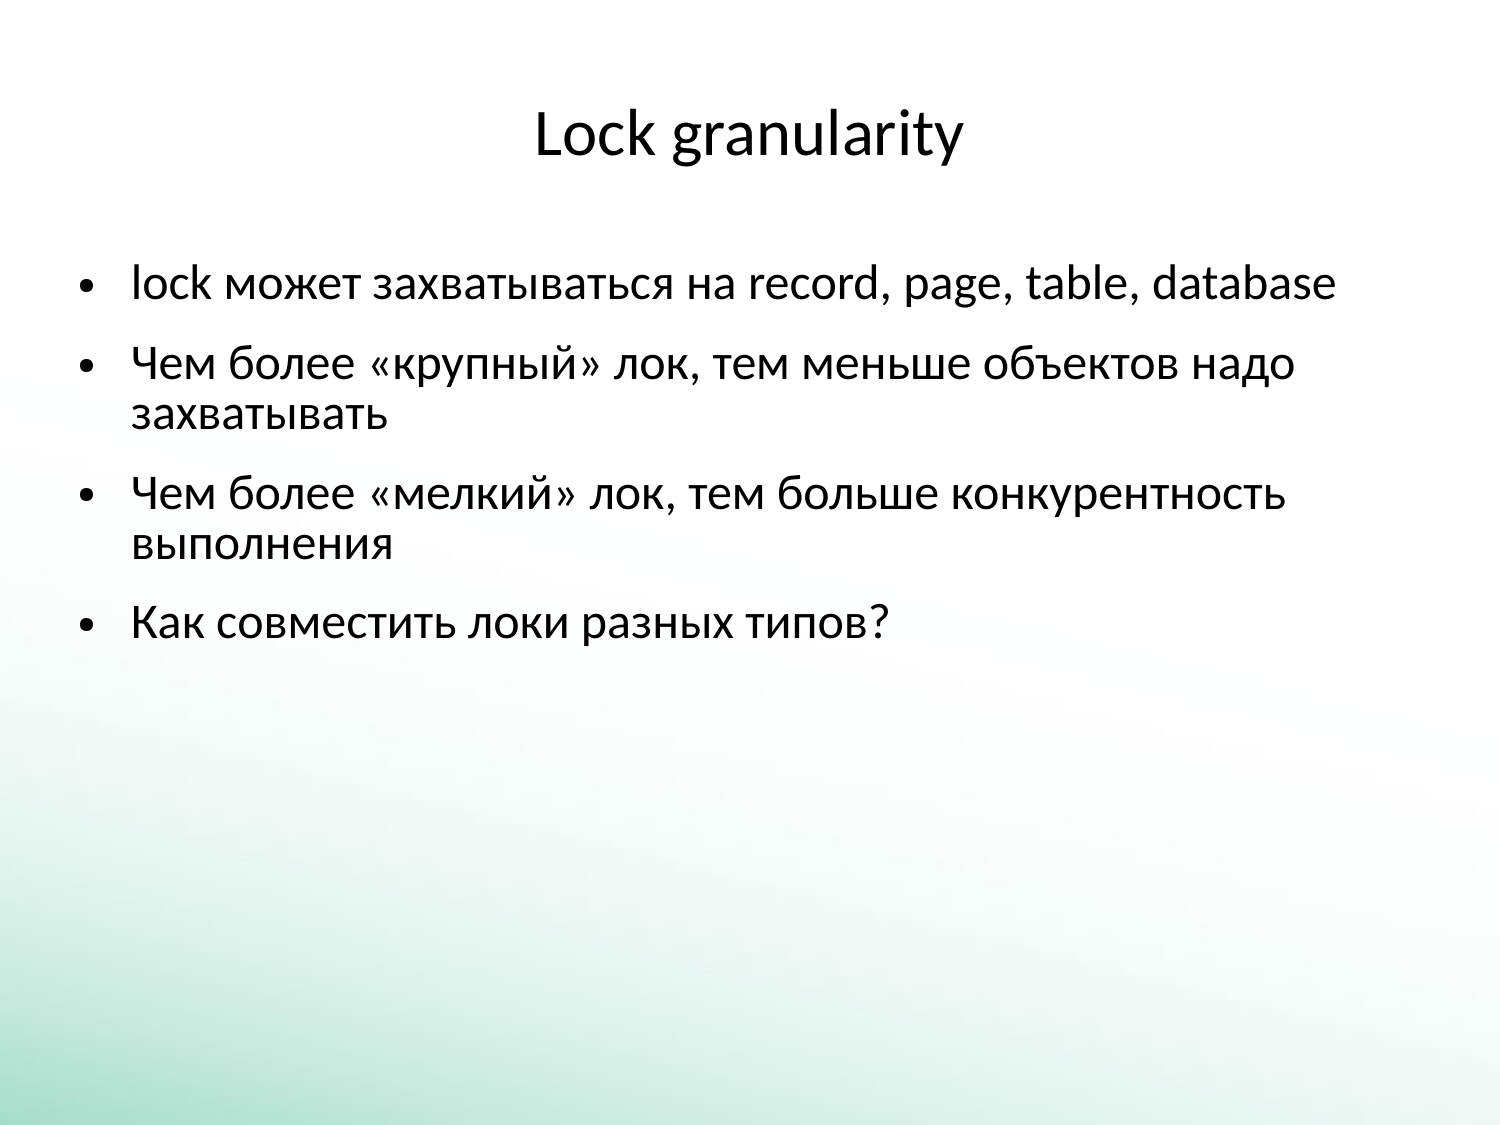

# Lock granularity
lock может захватываться на record, page, table, database
Чем более «крупный» лок, тем меньше объектов надо захватывать
Чем более «мелкий» лок, тем больше конкурентность выполнения
Как совместить локи разных типов?